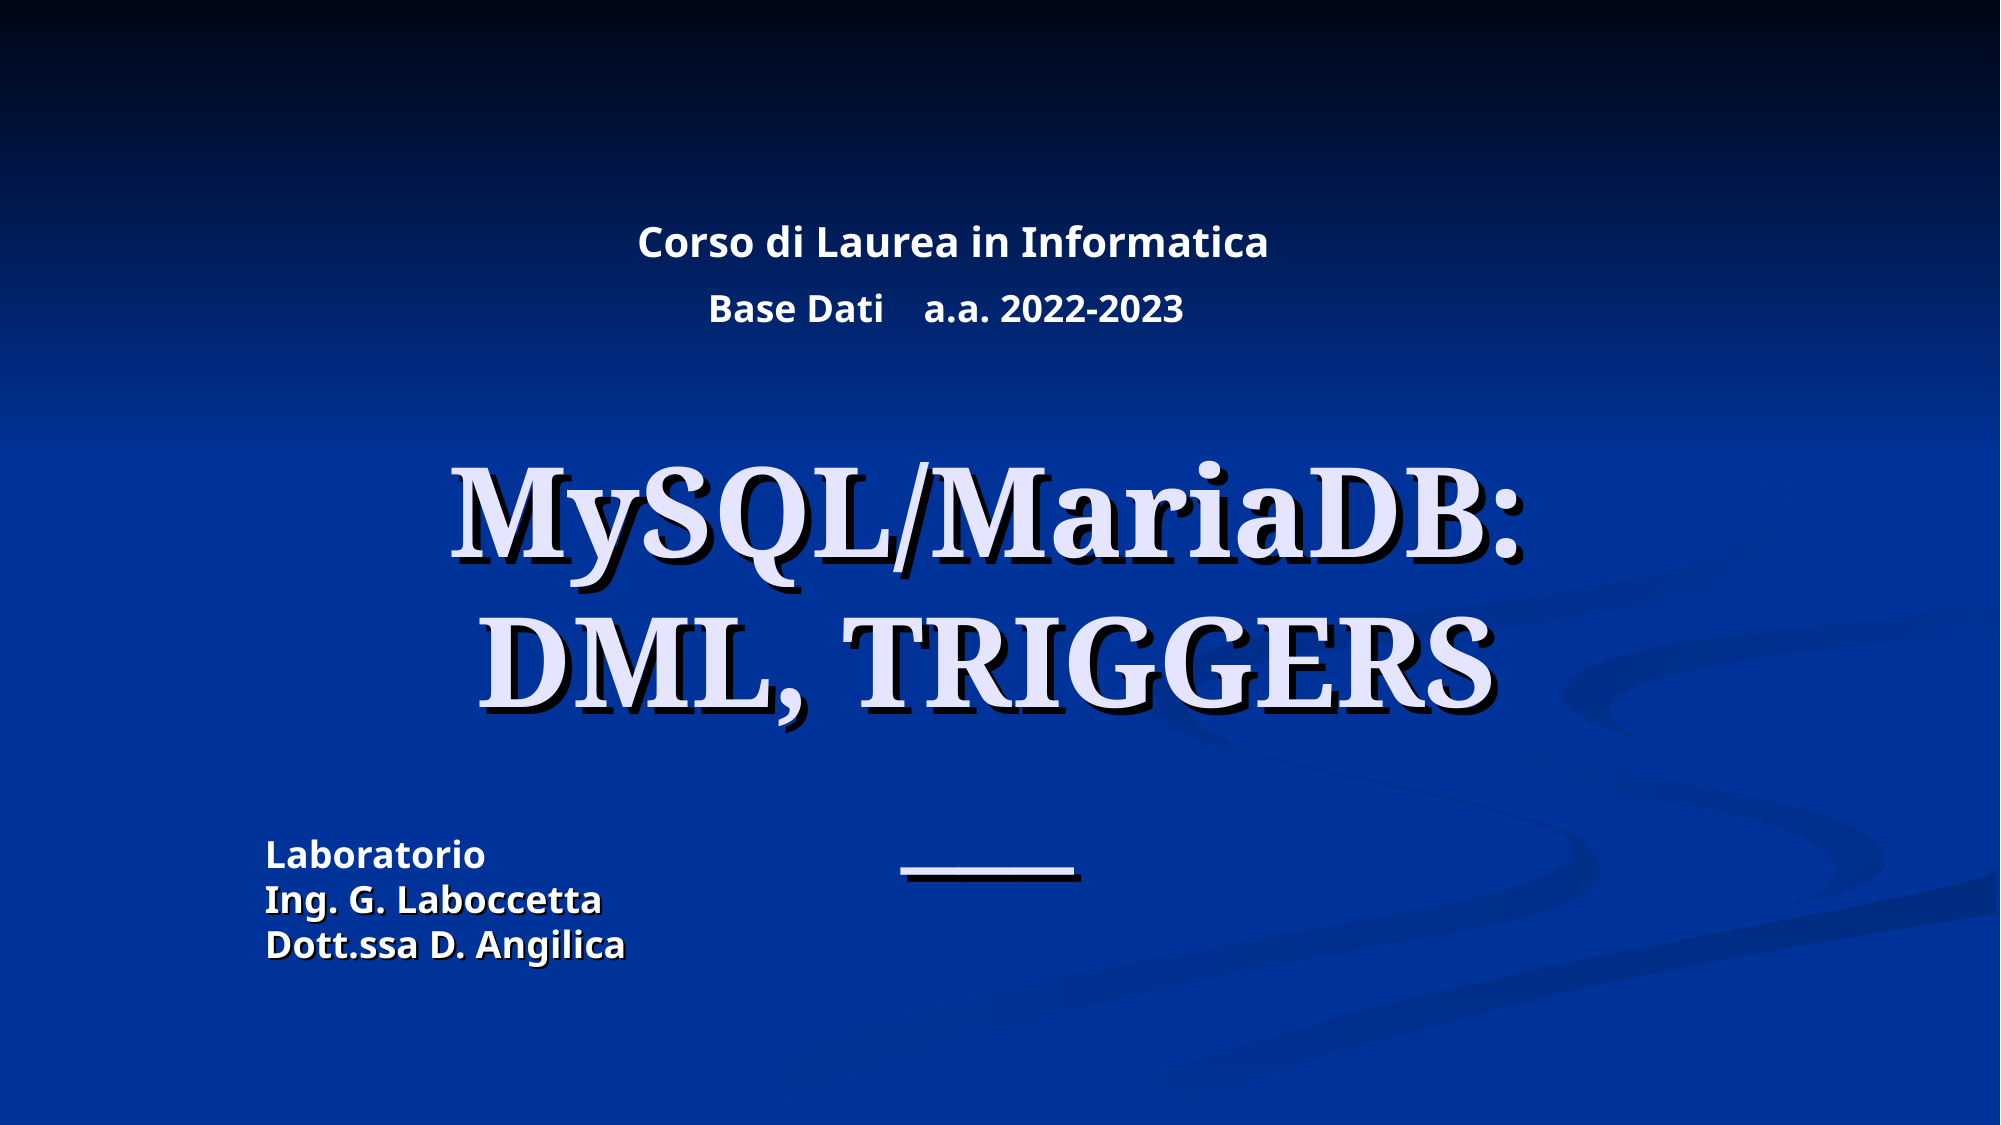

Corso di Laurea in Informatica
Base Dati a.a. 2022-2023
# MySQL/MariaDB: DML, TRIGGERS ___
Laboratorio
Ing. G. Laboccetta
Dott.ssa D. Angilica